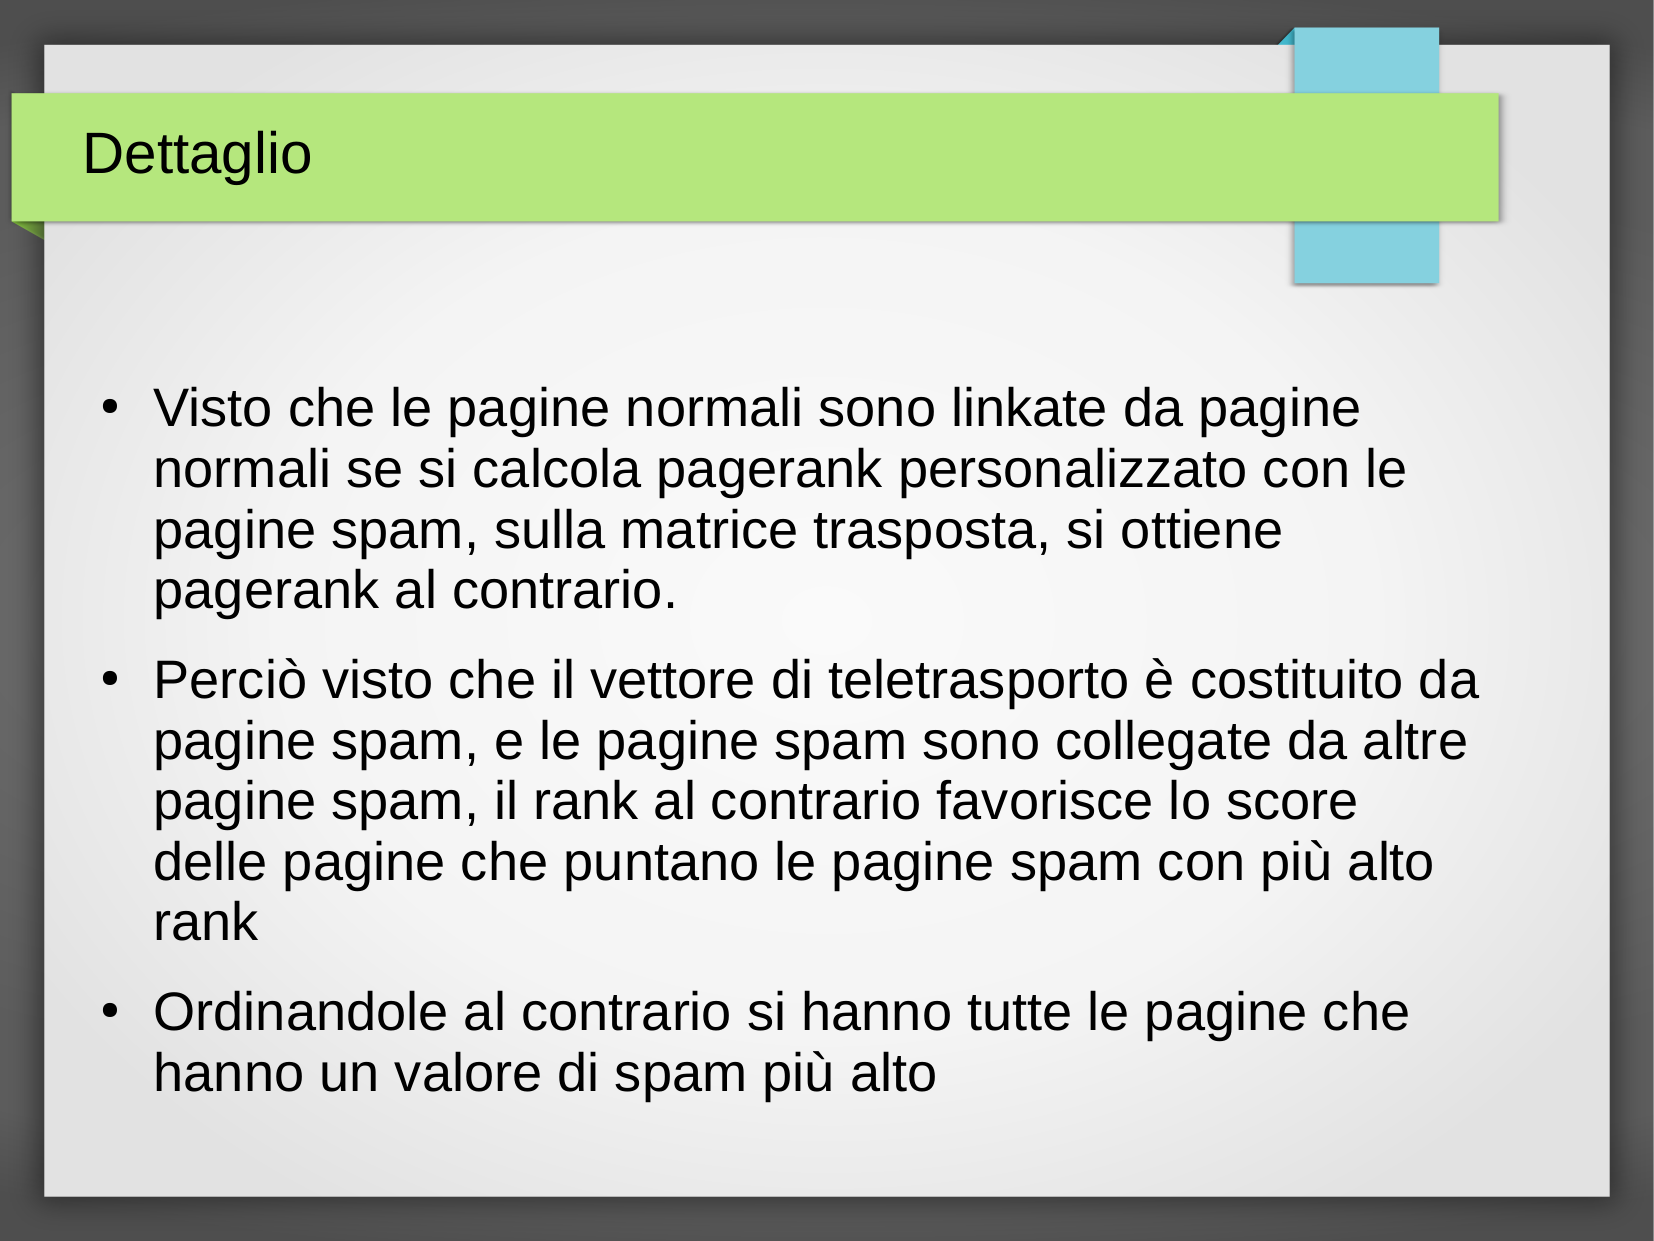

# Dettaglio
Visto che le pagine normali sono linkate da pagine normali se si calcola pagerank personalizzato con le pagine spam, sulla matrice trasposta, si ottiene pagerank al contrario.
Perciò visto che il vettore di teletrasporto è costituito da pagine spam, e le pagine spam sono collegate da altre pagine spam, il rank al contrario favorisce lo score delle pagine che puntano le pagine spam con più alto rank
Ordinandole al contrario si hanno tutte le pagine che hanno un valore di spam più alto